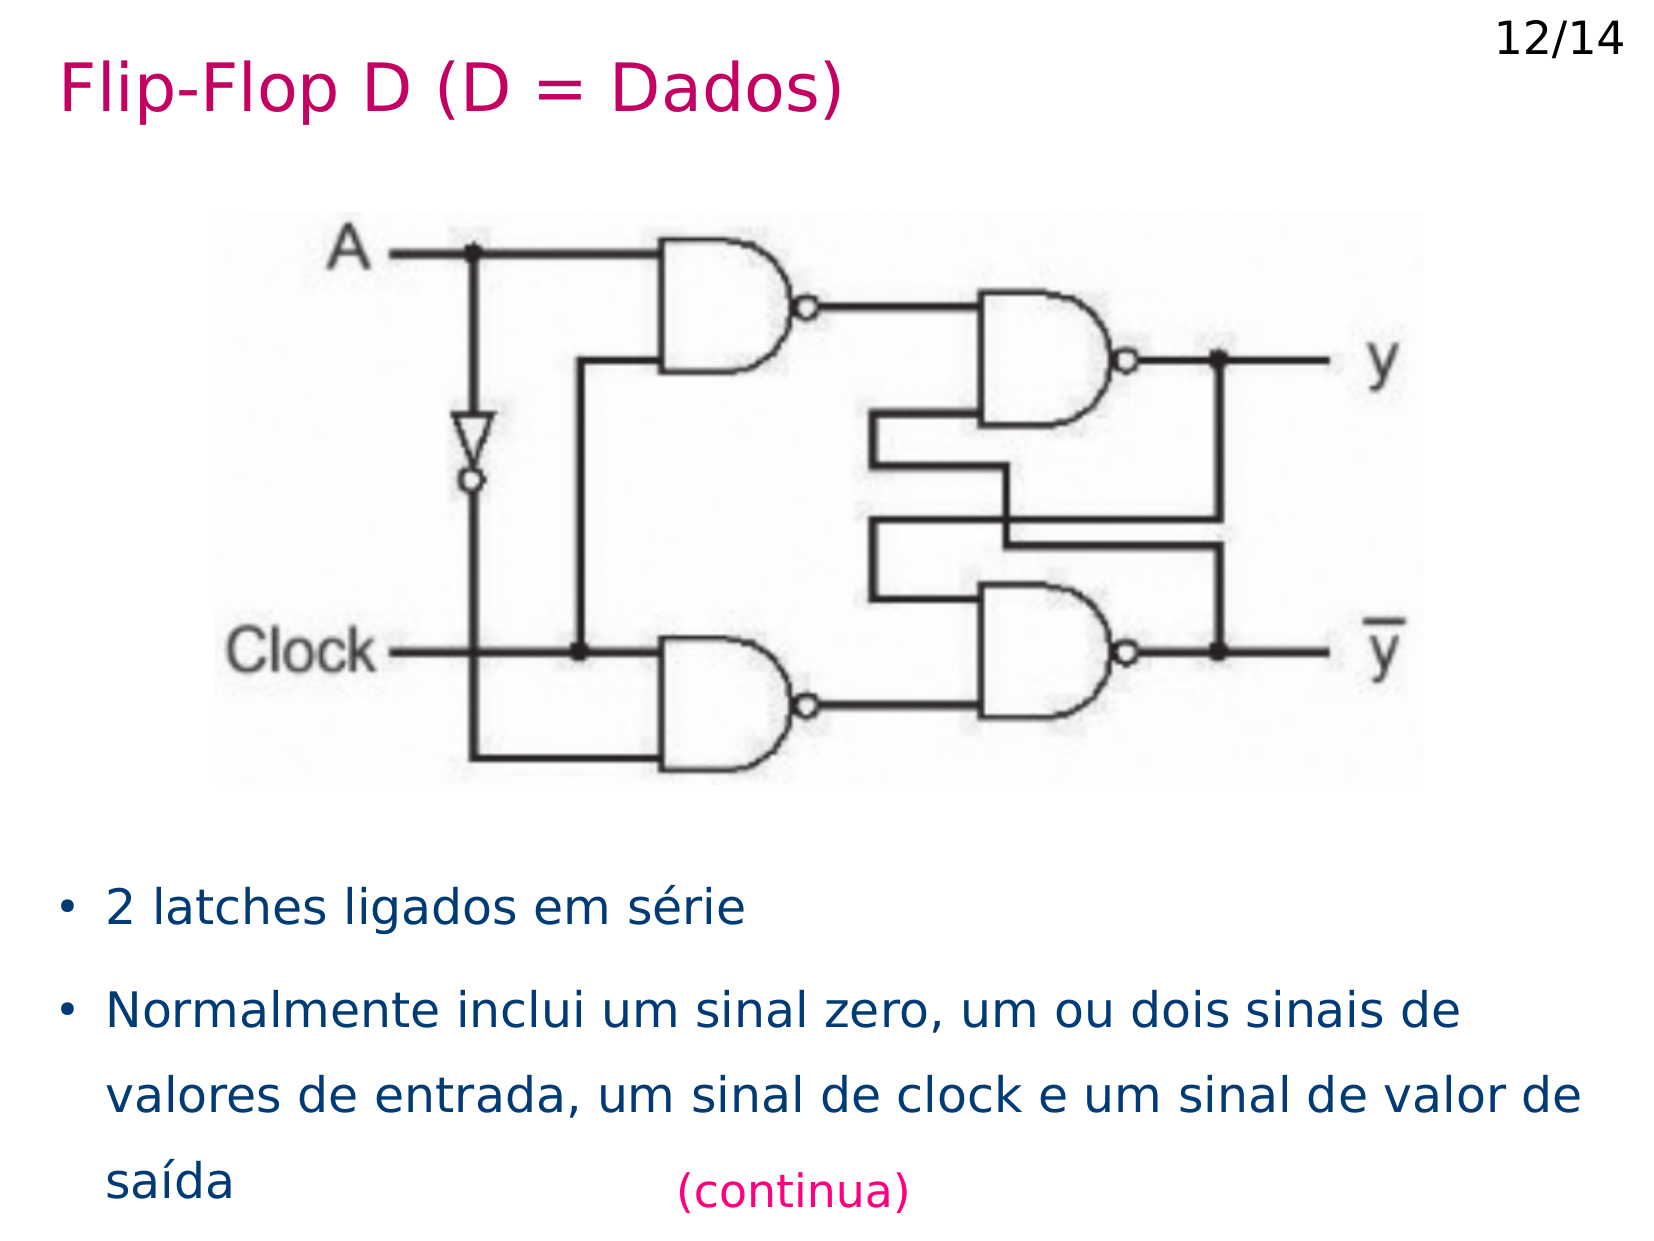

12
# Flip-Flop D (D = Dados)
2 latches ligados em série
Normalmente inclui um sinal zero, um ou dois sinais de valores de entrada, um sinal de clock e um sinal de valor de saída
(continua)